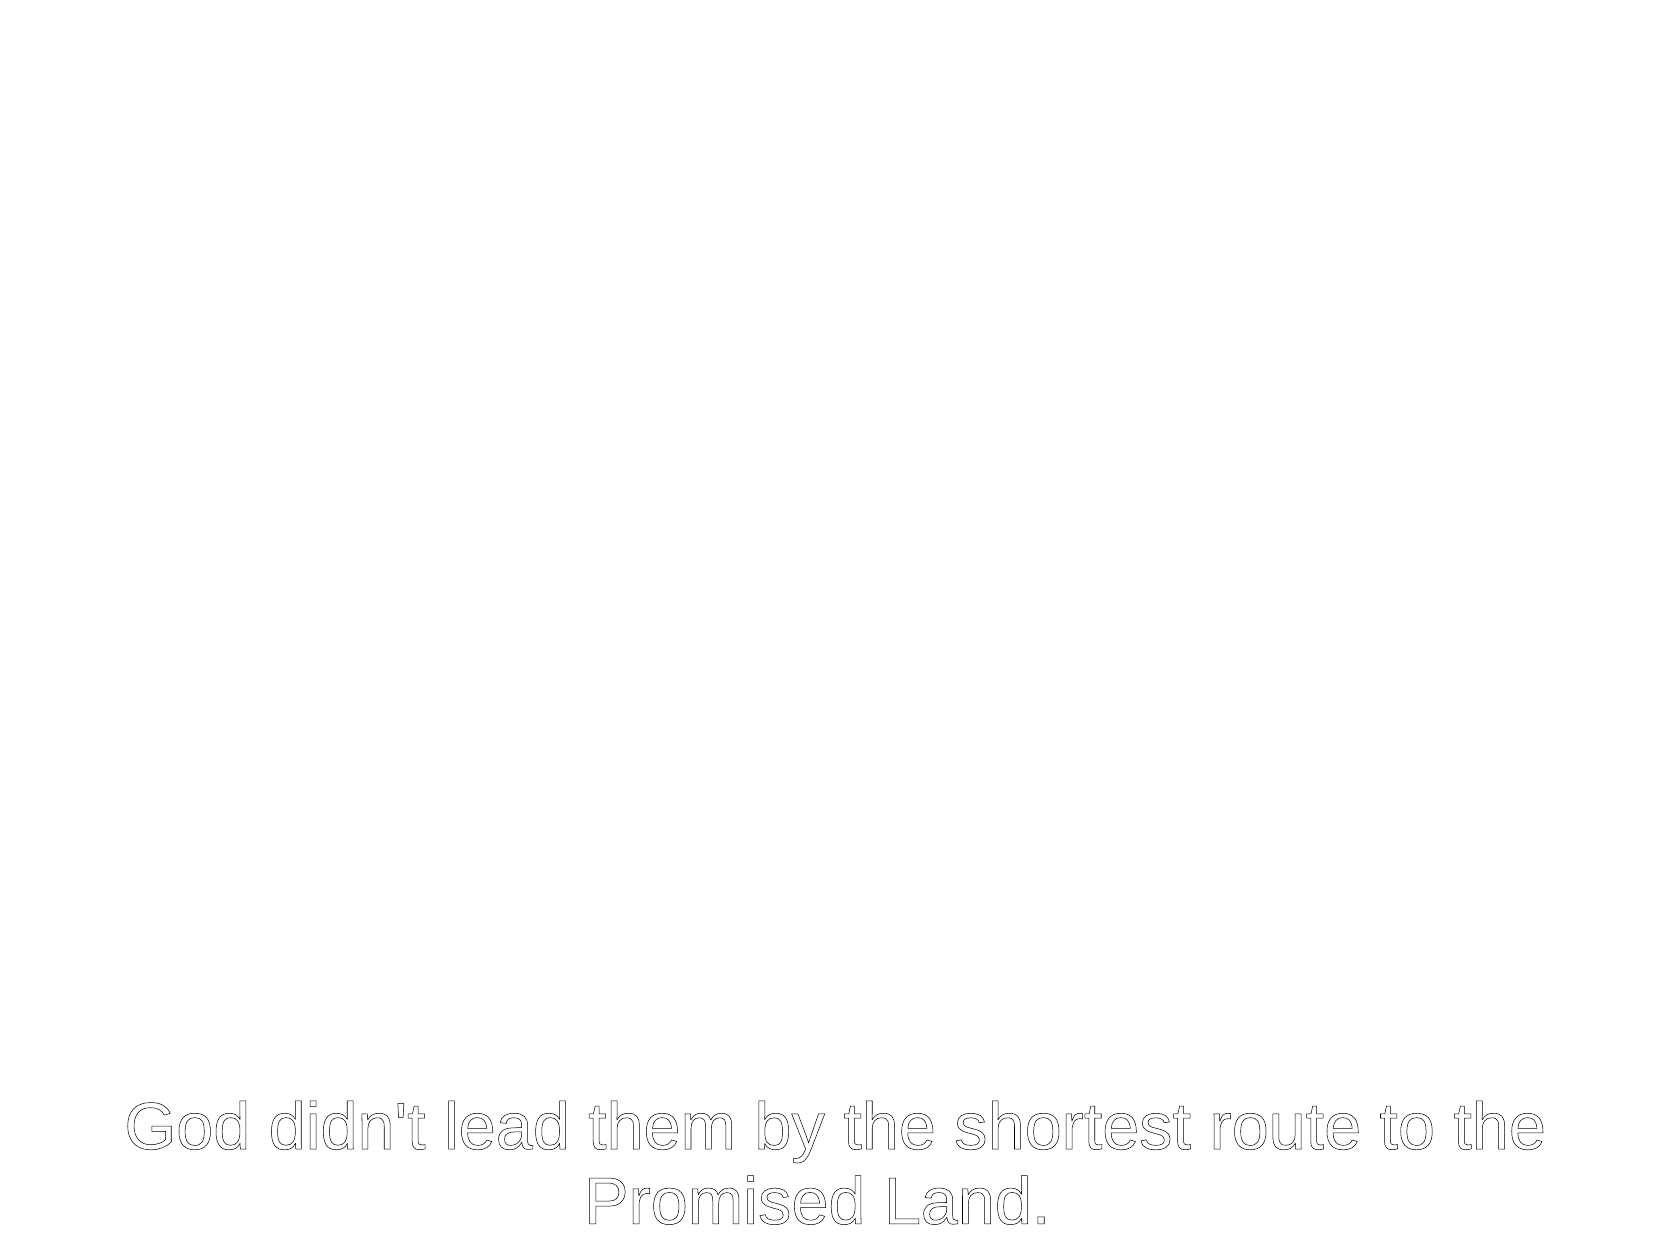

# God didn't lead them by the shortest route to the Promised Land.